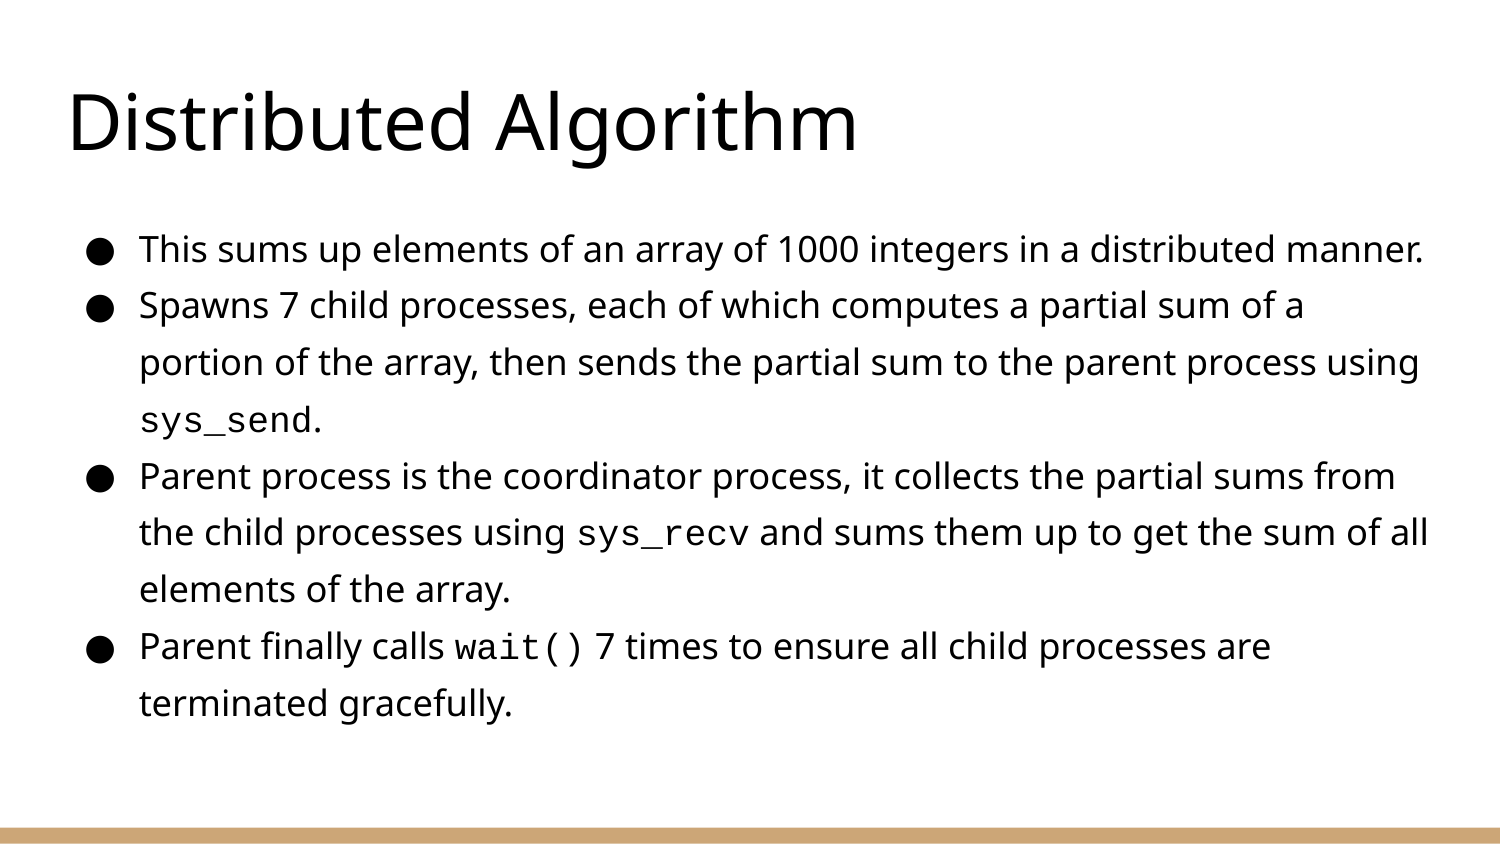

# Distributed Algorithm
This sums up elements of an array of 1000 integers in a distributed manner.
Spawns 7 child processes, each of which computes a partial sum of a portion of the array, then sends the partial sum to the parent process using sys_send.
Parent process is the coordinator process, it collects the partial sums from the child processes using sys_recv and sums them up to get the sum of all elements of the array.
Parent finally calls wait() 7 times to ensure all child processes are terminated gracefully.